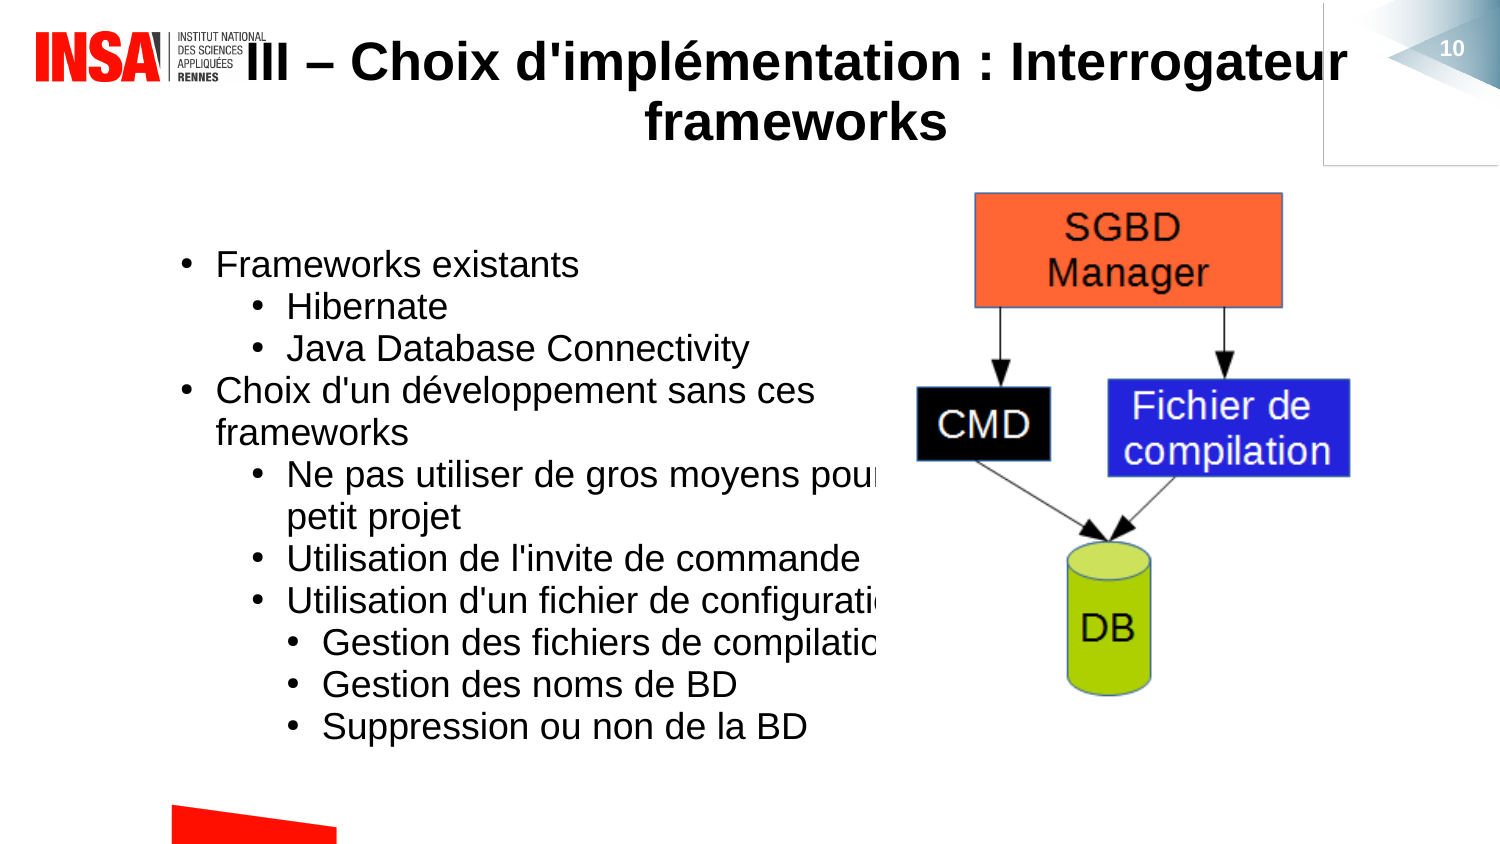

III – Choix d'implémentation : Interrogateur
frameworks
Frameworks existants
Hibernate
Java Database Connectivity
Choix d'un développement sans ces frameworks
Ne pas utiliser de gros moyens pour un petit projet
Utilisation de l'invite de commande
Utilisation d'un fichier de configuration
Gestion des fichiers de compilation
Gestion des noms de BD
Suppression ou non de la BD